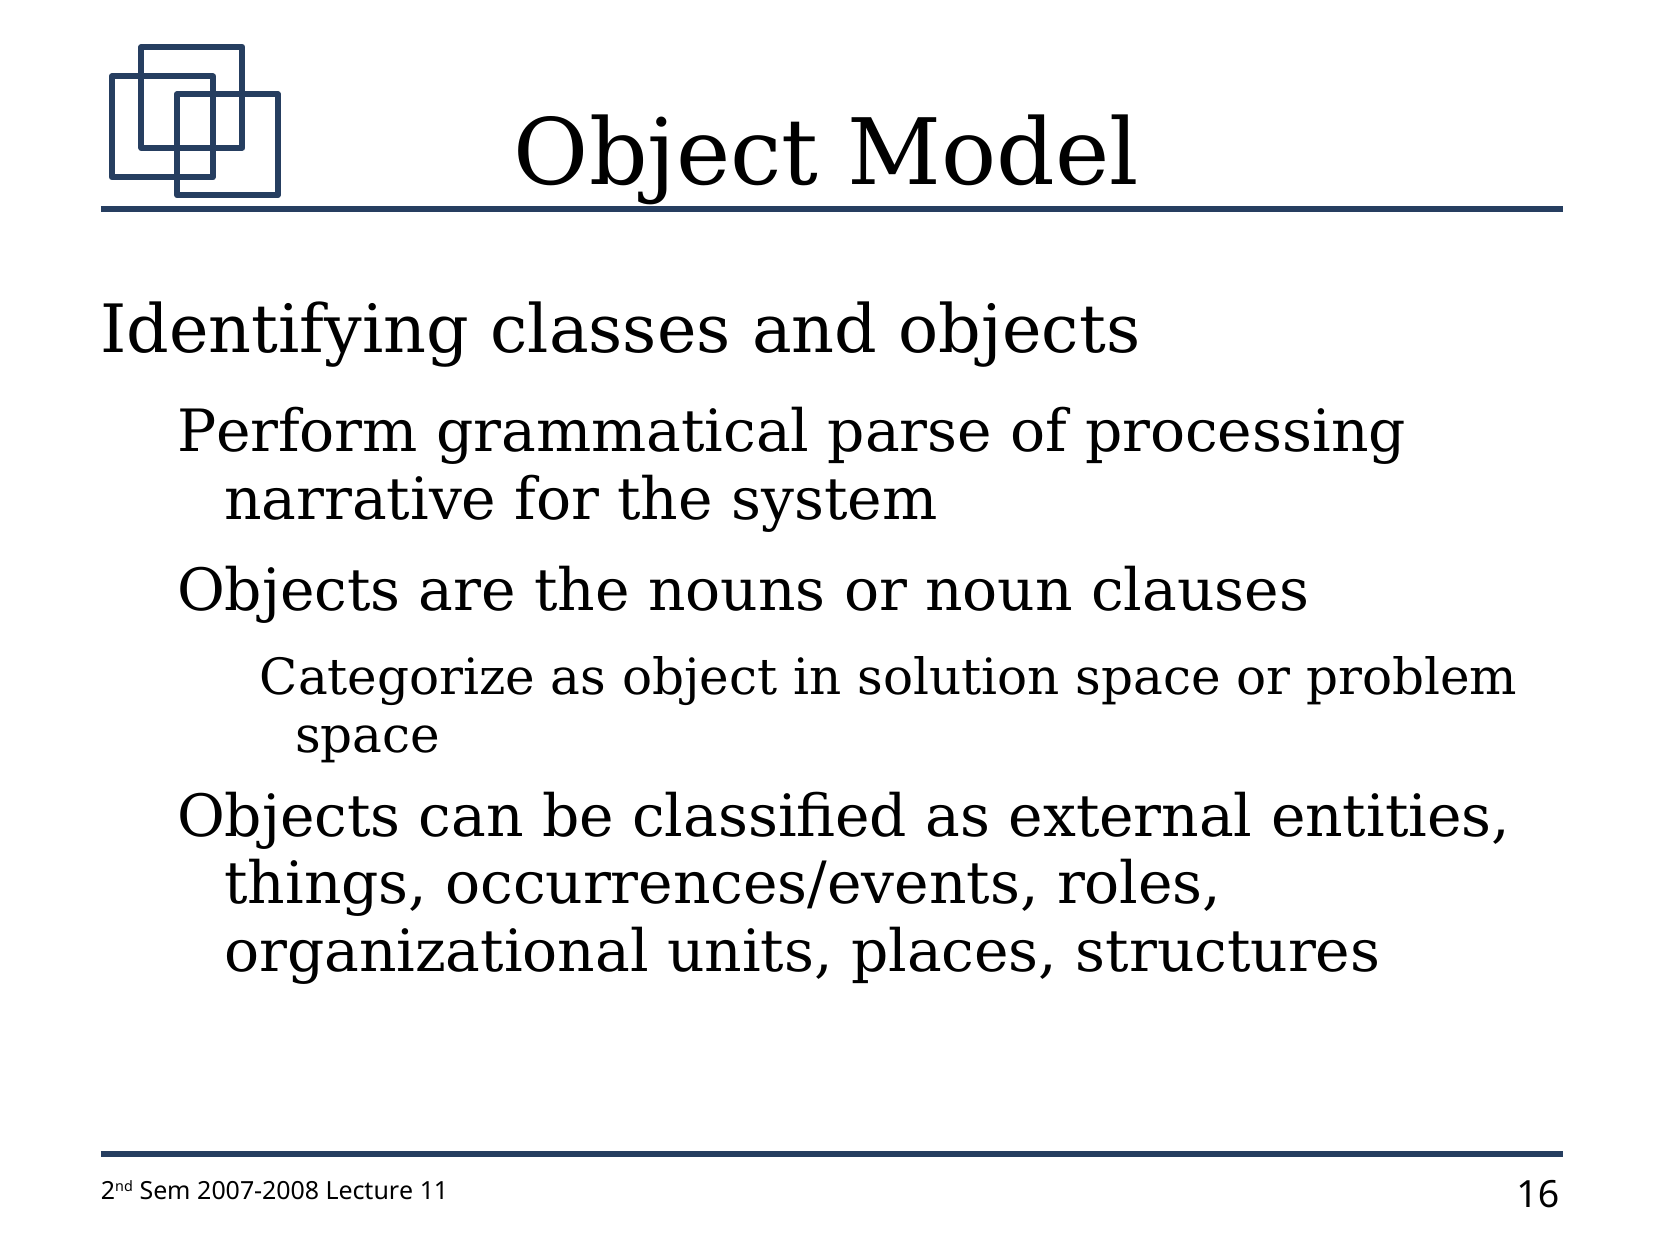

# Object Model
Identifying classes and objects
Perform grammatical parse of processing narrative for the system
Objects are the nouns or noun clauses
Categorize as object in solution space or problem space
Objects can be classified as external entities, things, occurrences/events, roles, organizational units, places, structures